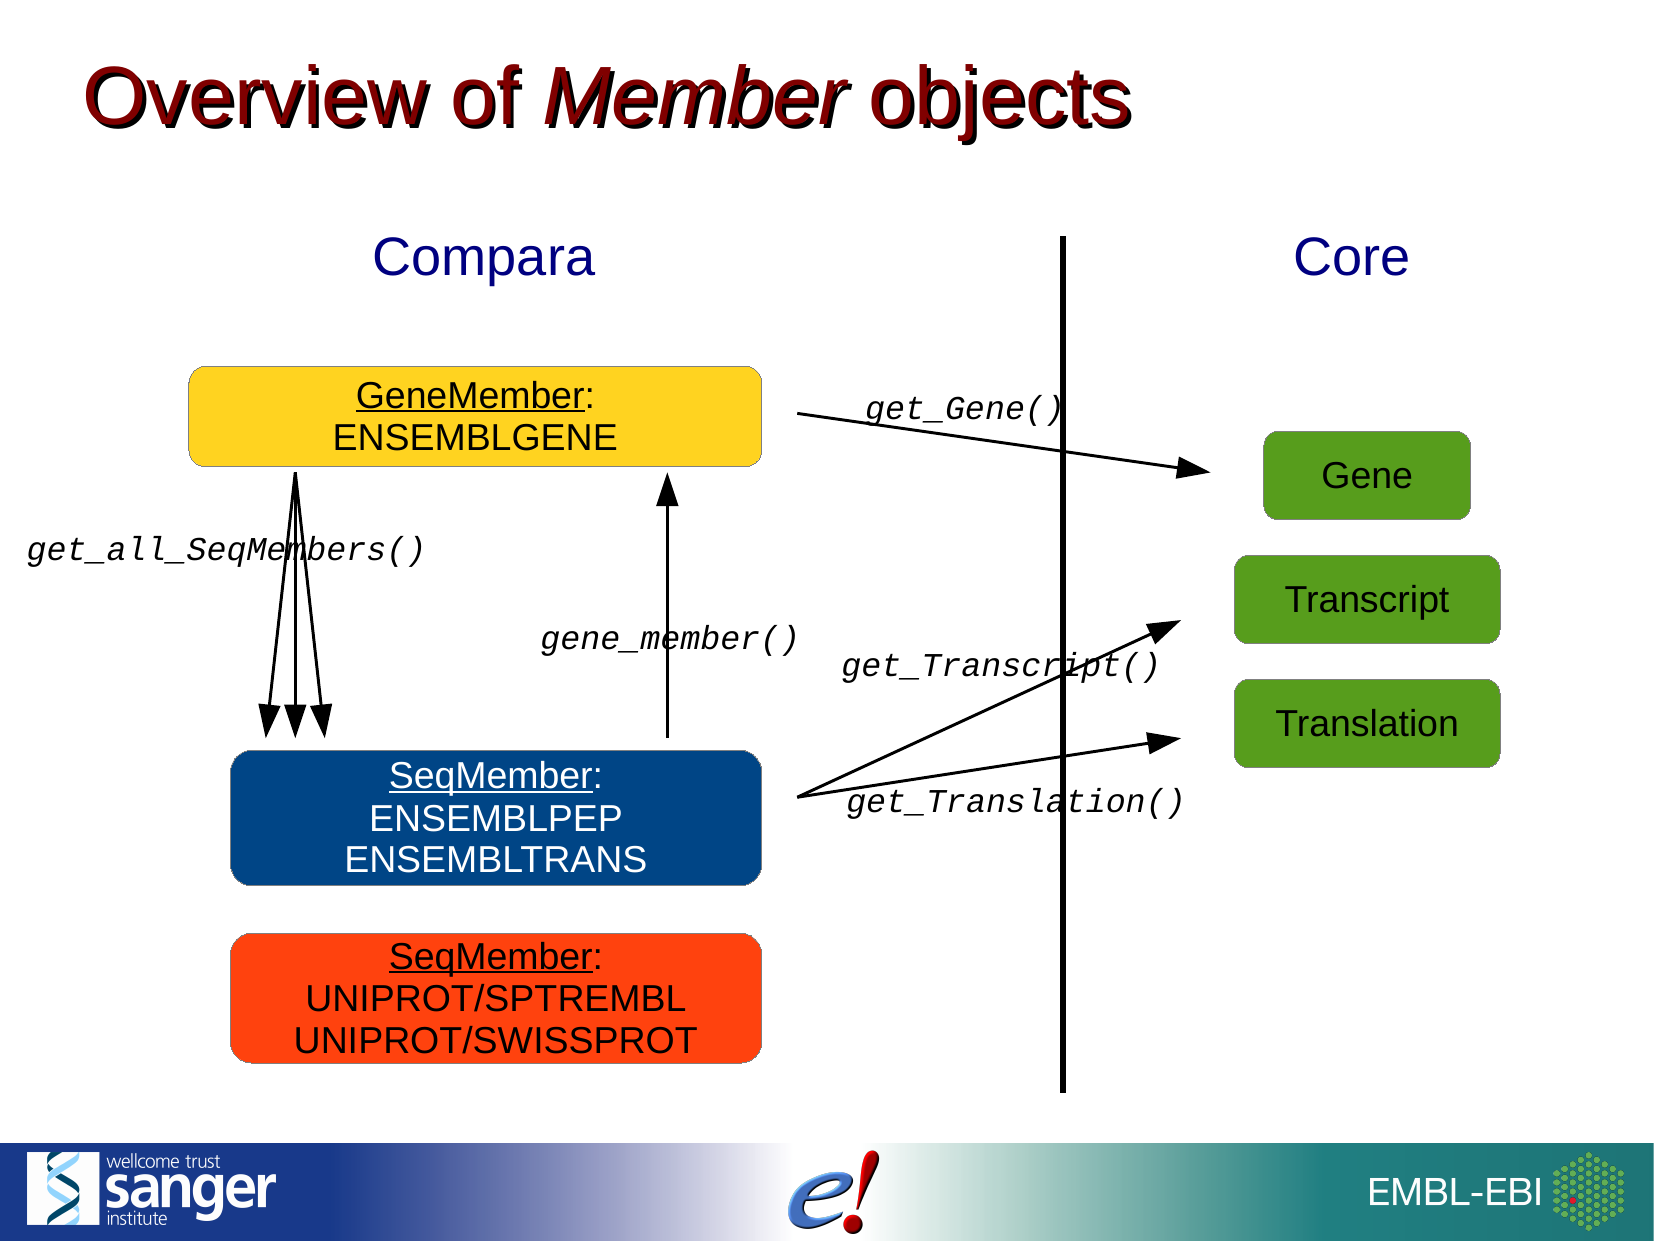

# Overview of Member objects
Compara
Core
GeneMember:
ENSEMBLGENE
get_Gene()
Gene
get_all_SeqMembers()
Transcript
gene_member()
get_Transcript()
Translation
SeqMember:
ENSEMBLPEP
ENSEMBLTRANS
get_Translation()
SeqMember:
UNIPROT/SPTREMBL
UNIPROT/SWISSPROT